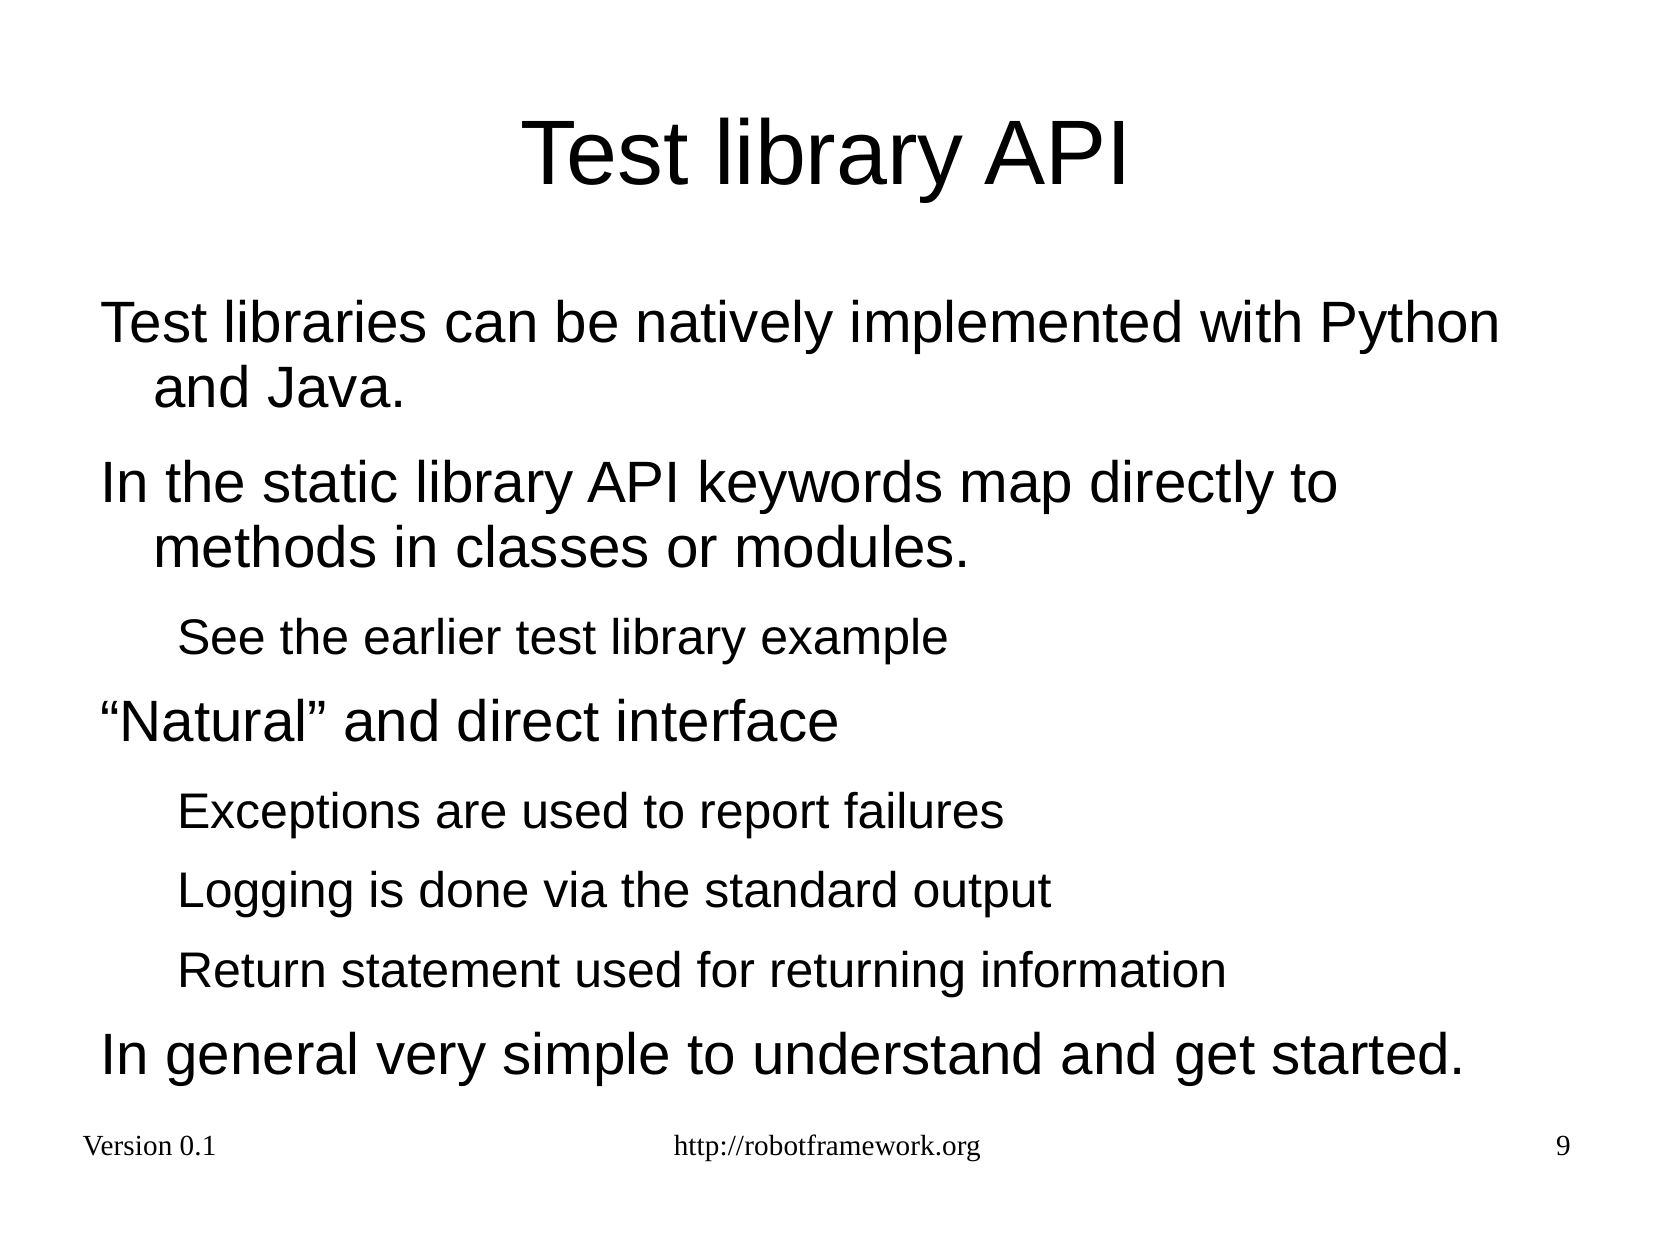

# Test library API
Test libraries can be natively implemented with Python and Java.
In the static library API keywords map directly to methods in classes or modules.
See the earlier test library example
“Natural” and direct interface
Exceptions are used to report failures
Logging is done via the standard output
Return statement used for returning information
In general very simple to understand and get started.
Version 0.1
http://robotframework.org
9